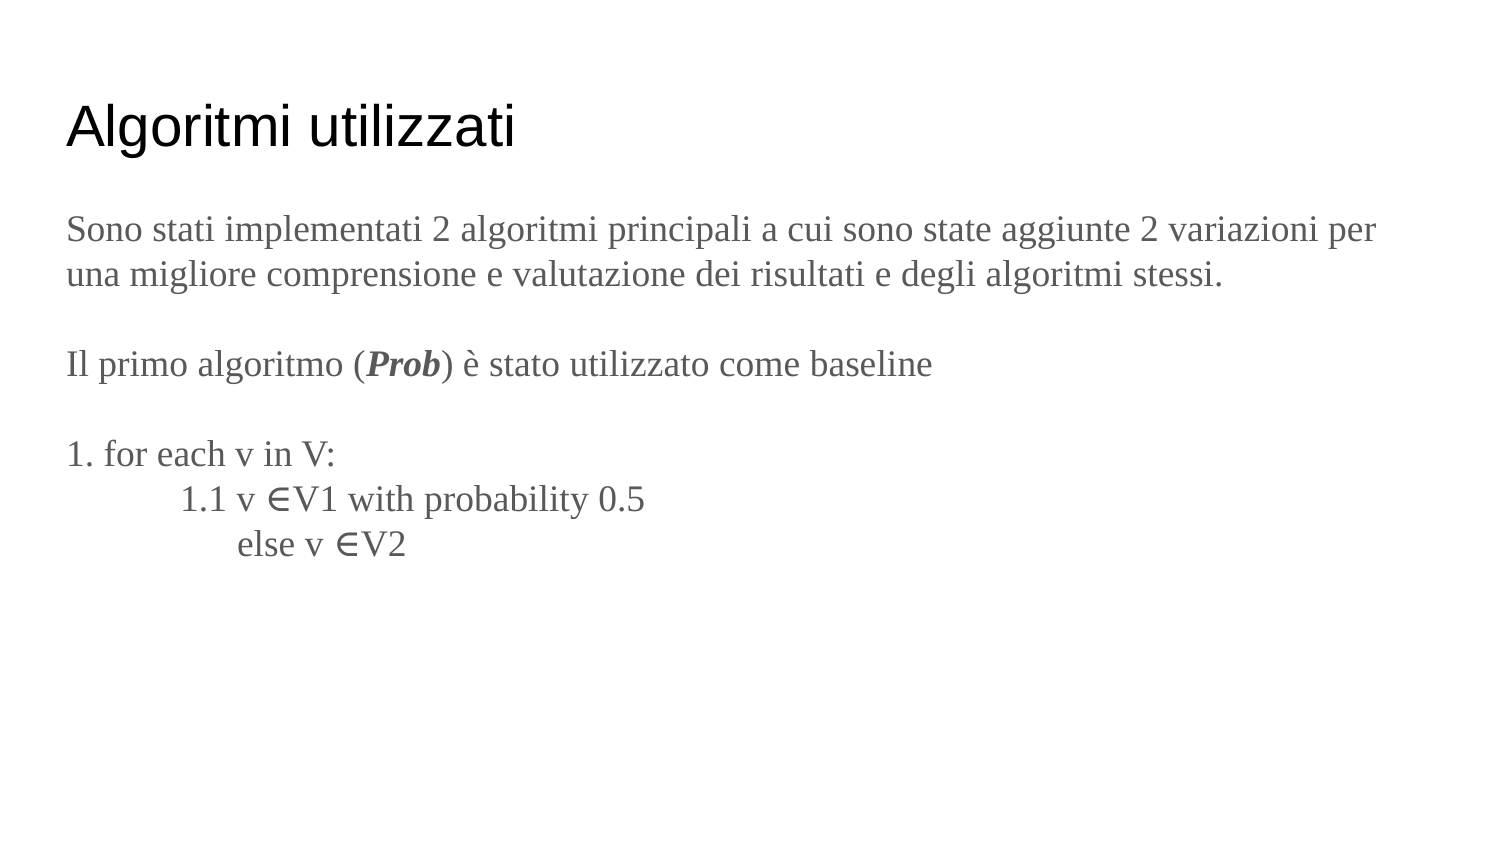

# Algoritmi utilizzati
Sono stati implementati 2 algoritmi principali a cui sono state aggiunte 2 variazioni per una migliore comprensione e valutazione dei risultati e degli algoritmi stessi.
Il primo algoritmo (Prob) è stato utilizzato come baseline
1. for each v in V:
 1.1 v ∈V1 with probability 0.5
 else v ∈V2